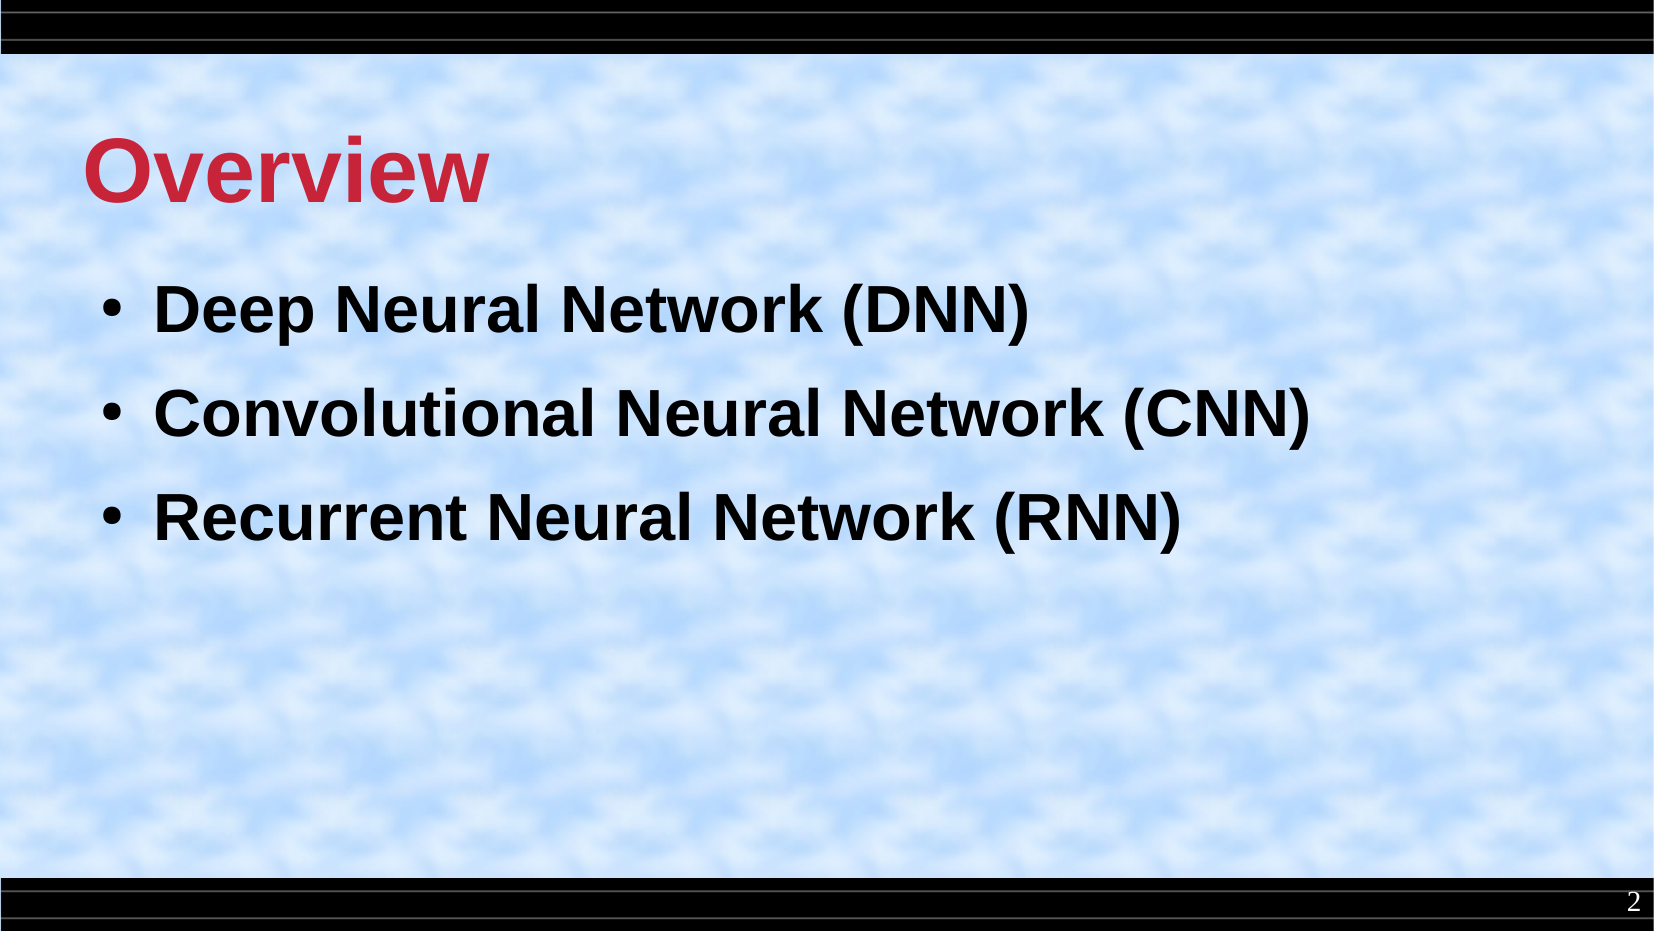

# Overview
Deep Neural Network (DNN)
Convolutional Neural Network (CNN)
Recurrent Neural Network (RNN)